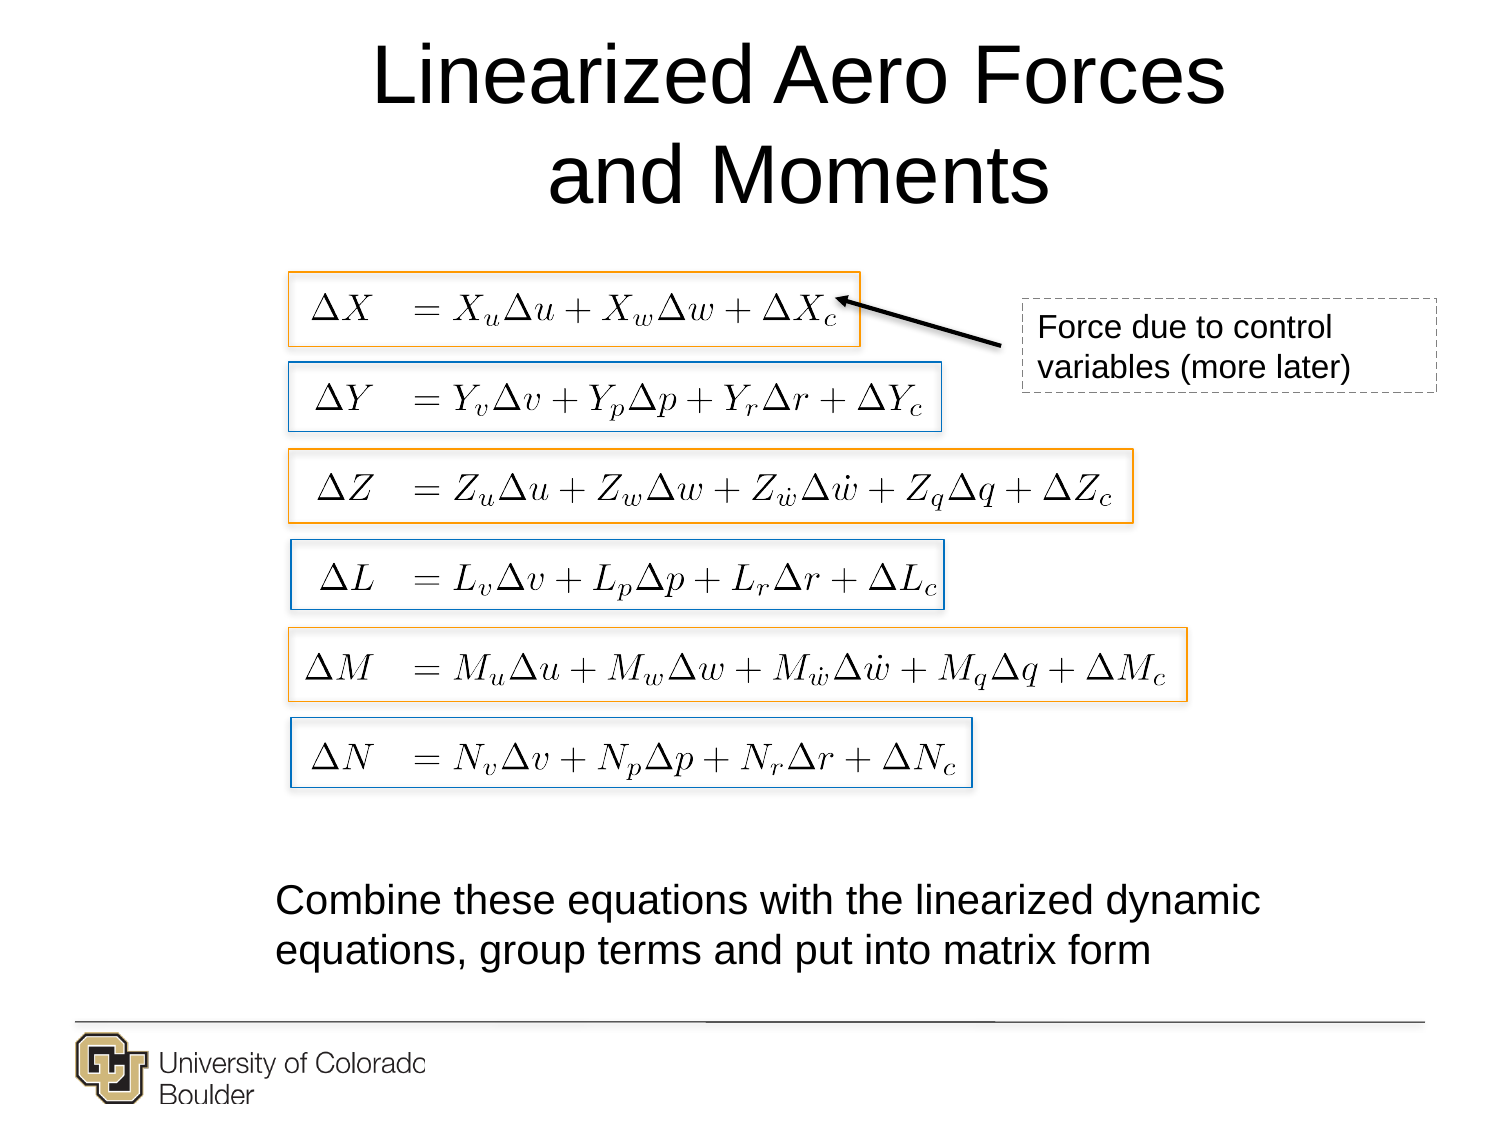

# Linearized Aero Forces and Moments
Force due to control variables (more later)
Combine these equations with the linearized dynamic equations, group terms and put into matrix form